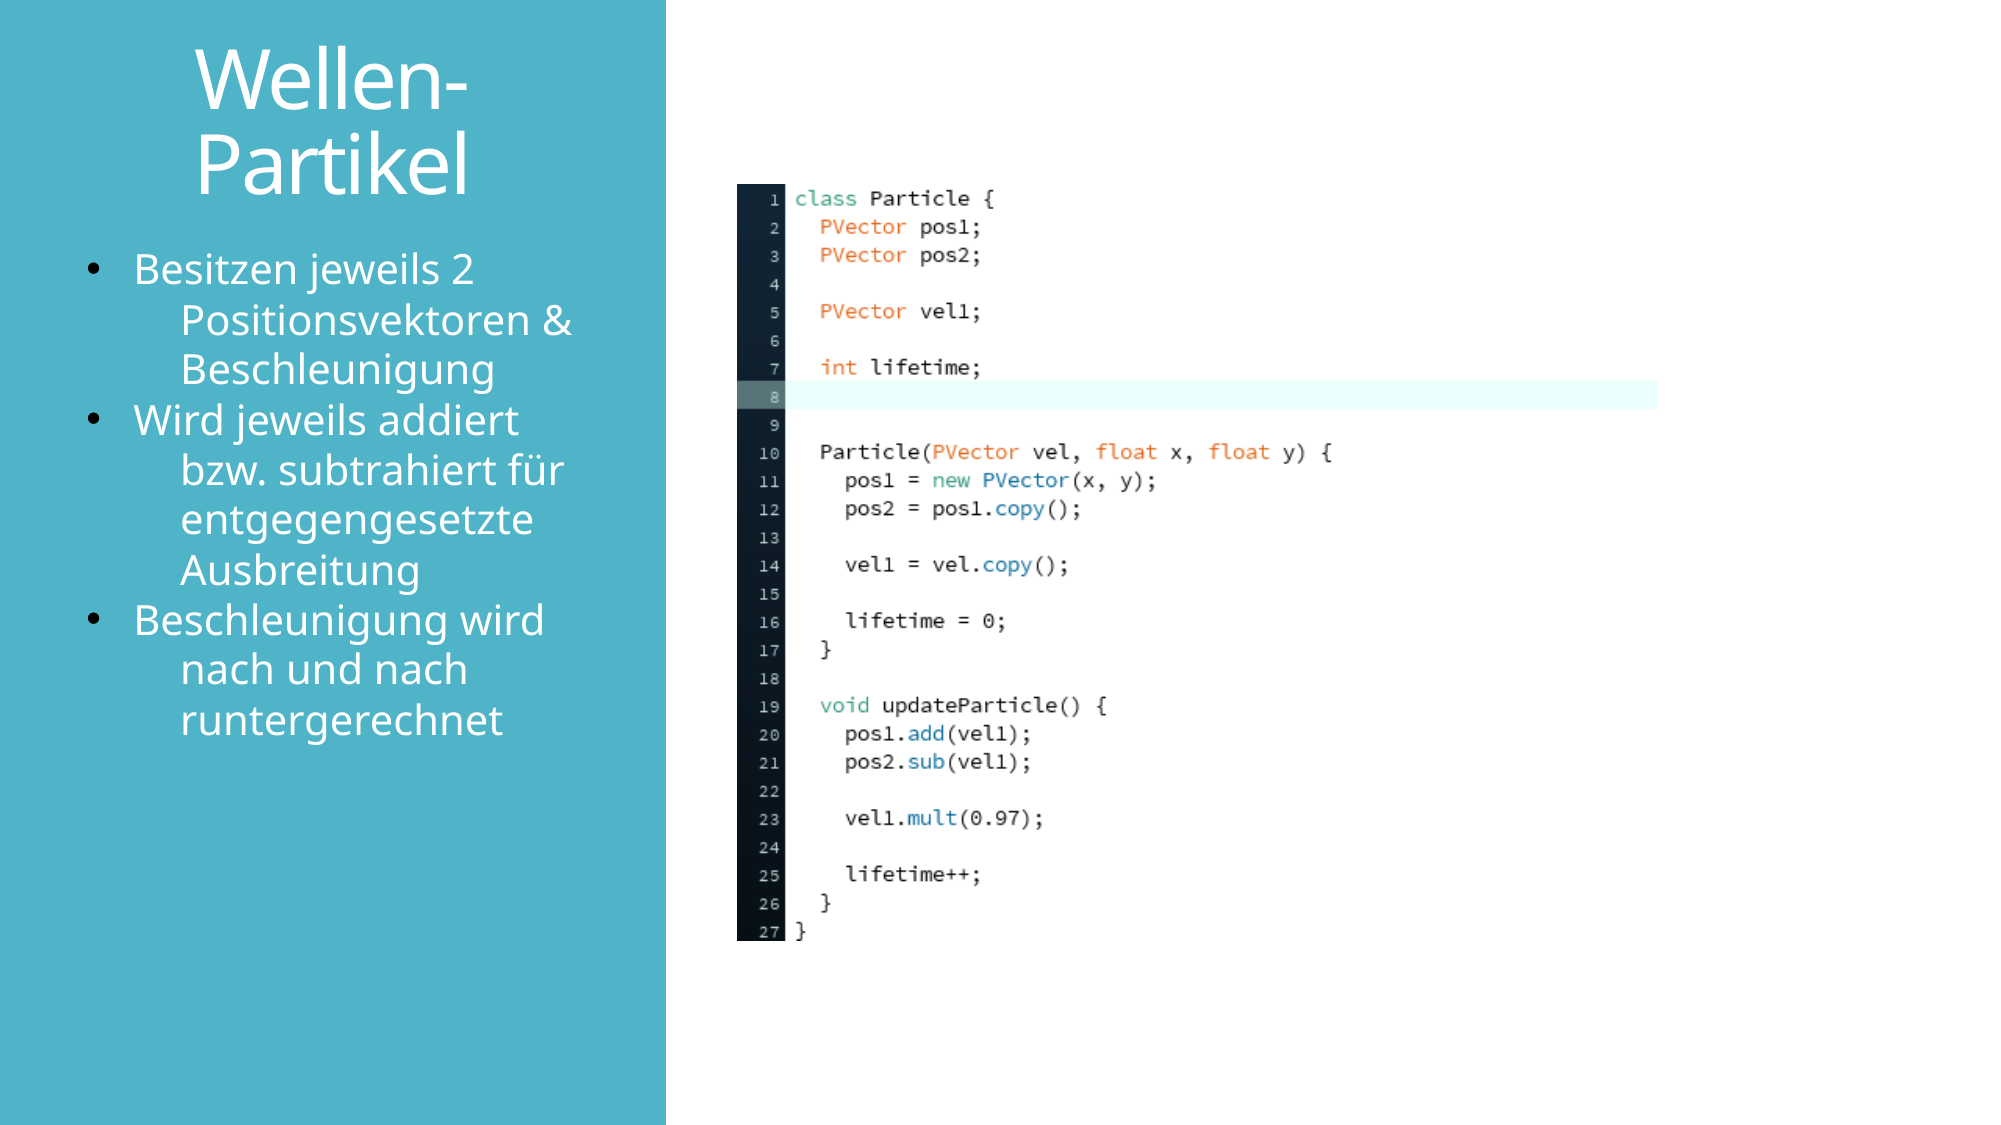

# Wellen- Partikel
Besitzen jeweils 2 Positionsvektoren &
Beschleunigung
Wird jeweils addiert bzw. subtrahiert für entgegengesetzte Ausbreitung
Beschleunigung wird nach und nach runtergerechnet